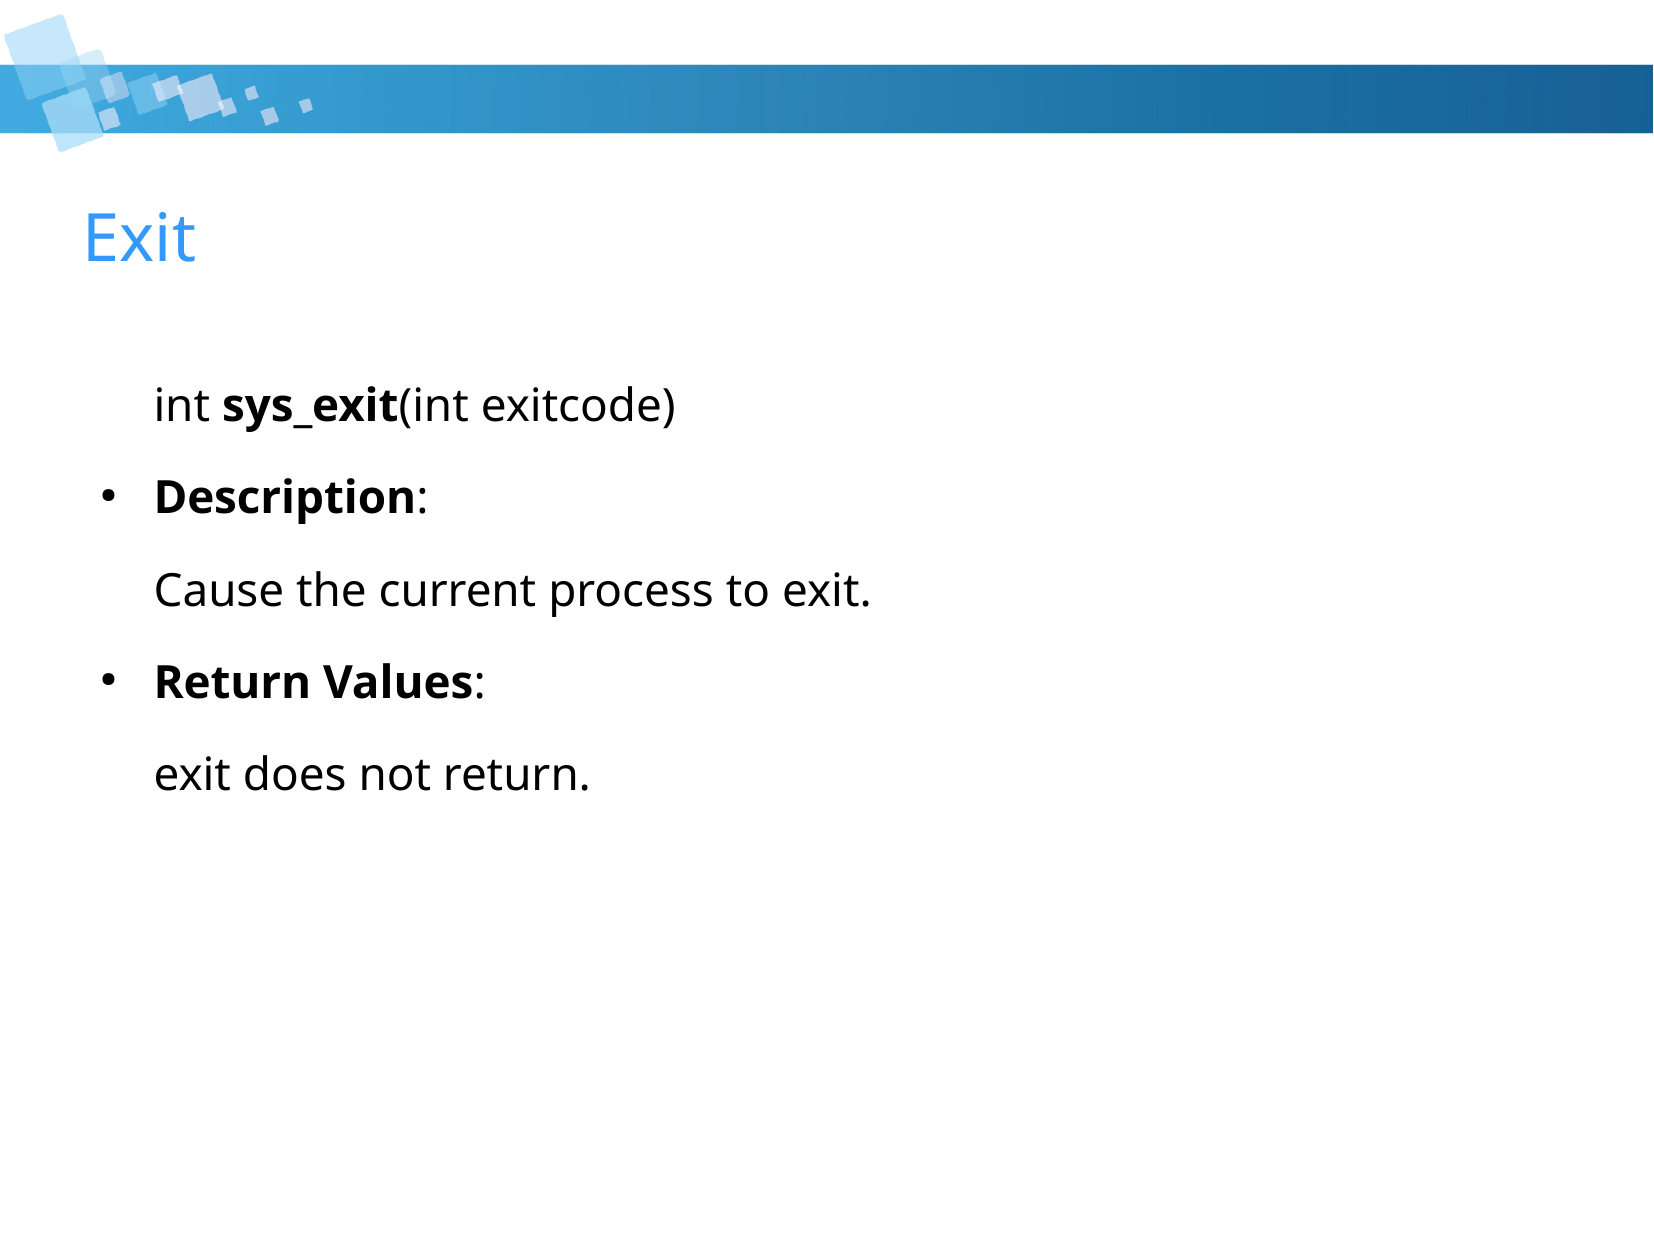

# Exit
int sys_exit(int exitcode)
Description:
Cause the current process to exit.
Return Values:
exit does not return.